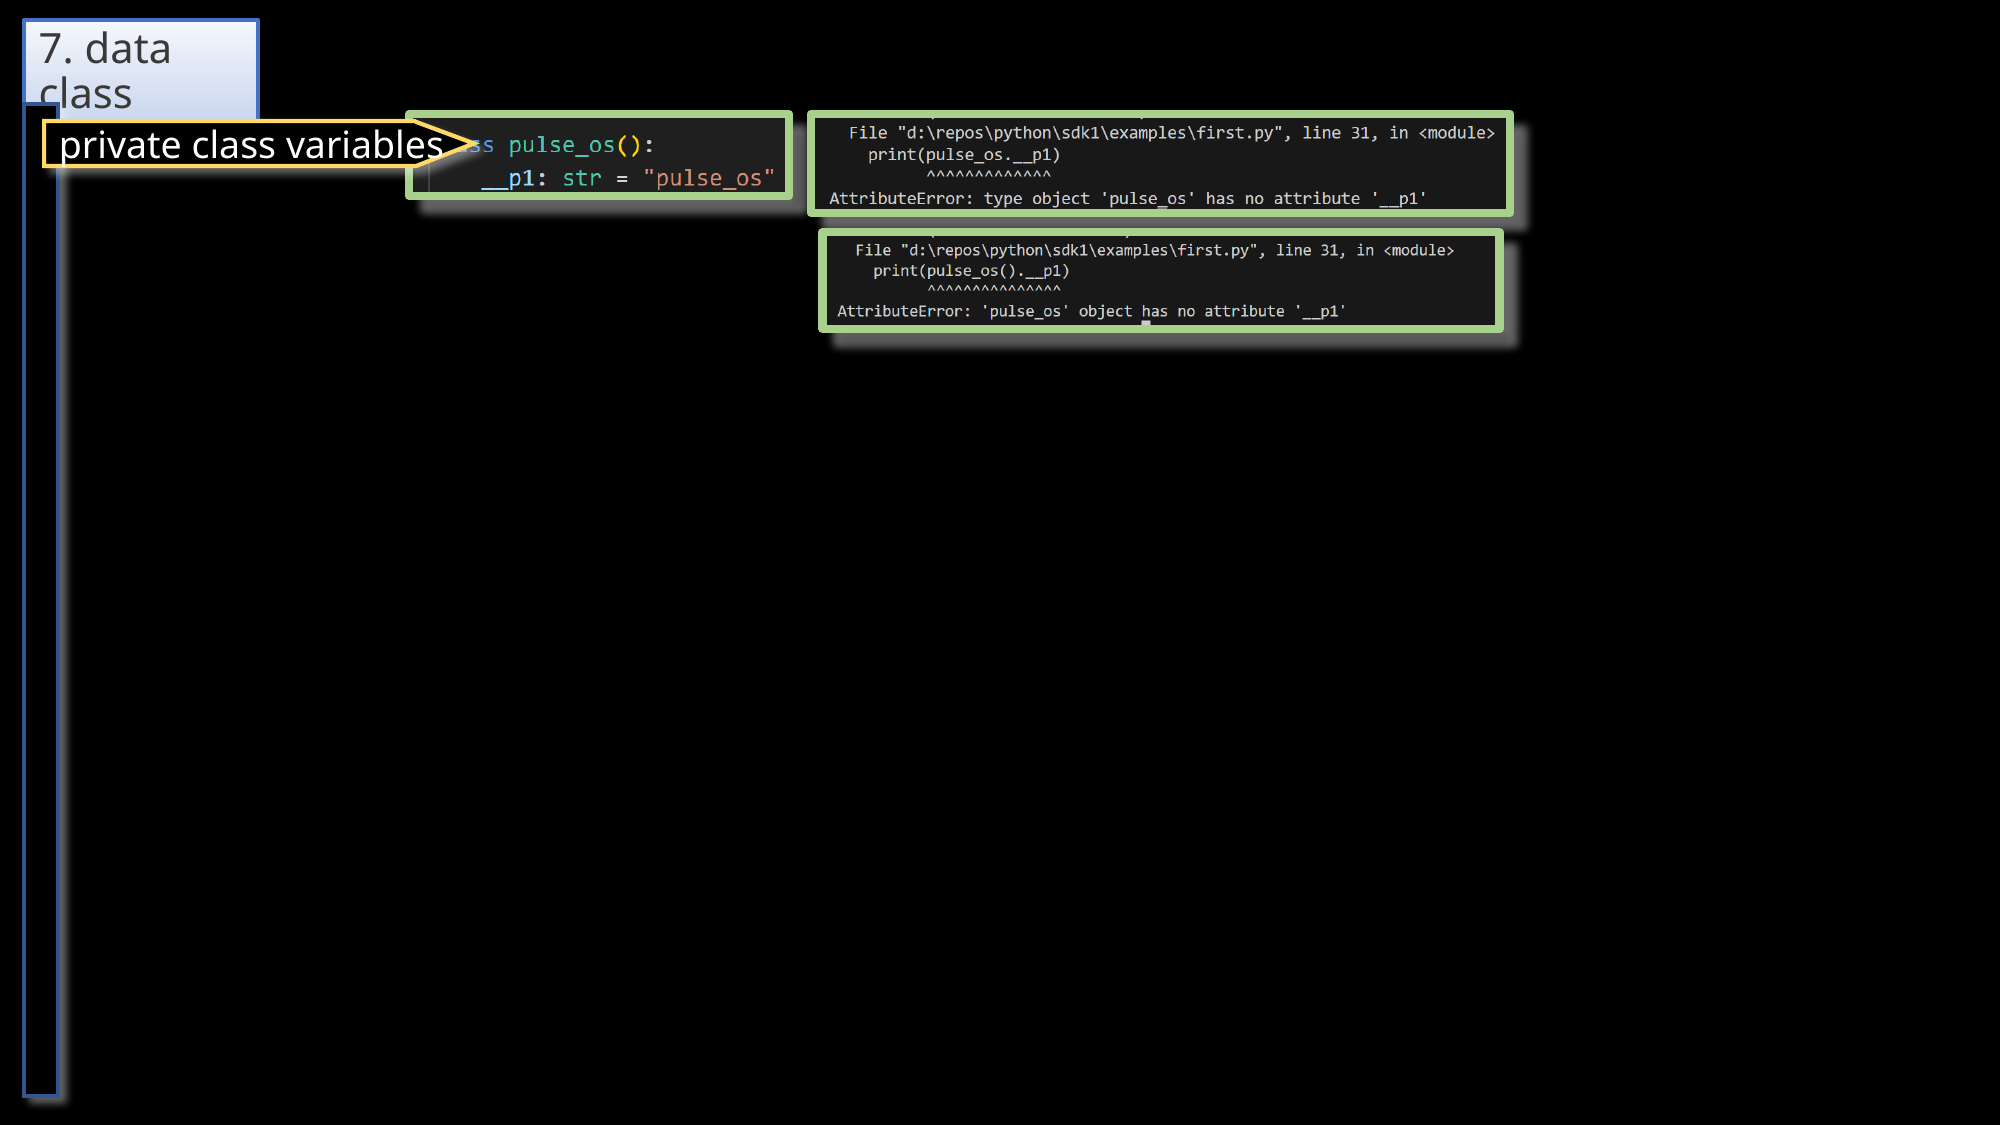

# 7. data class
private class variables